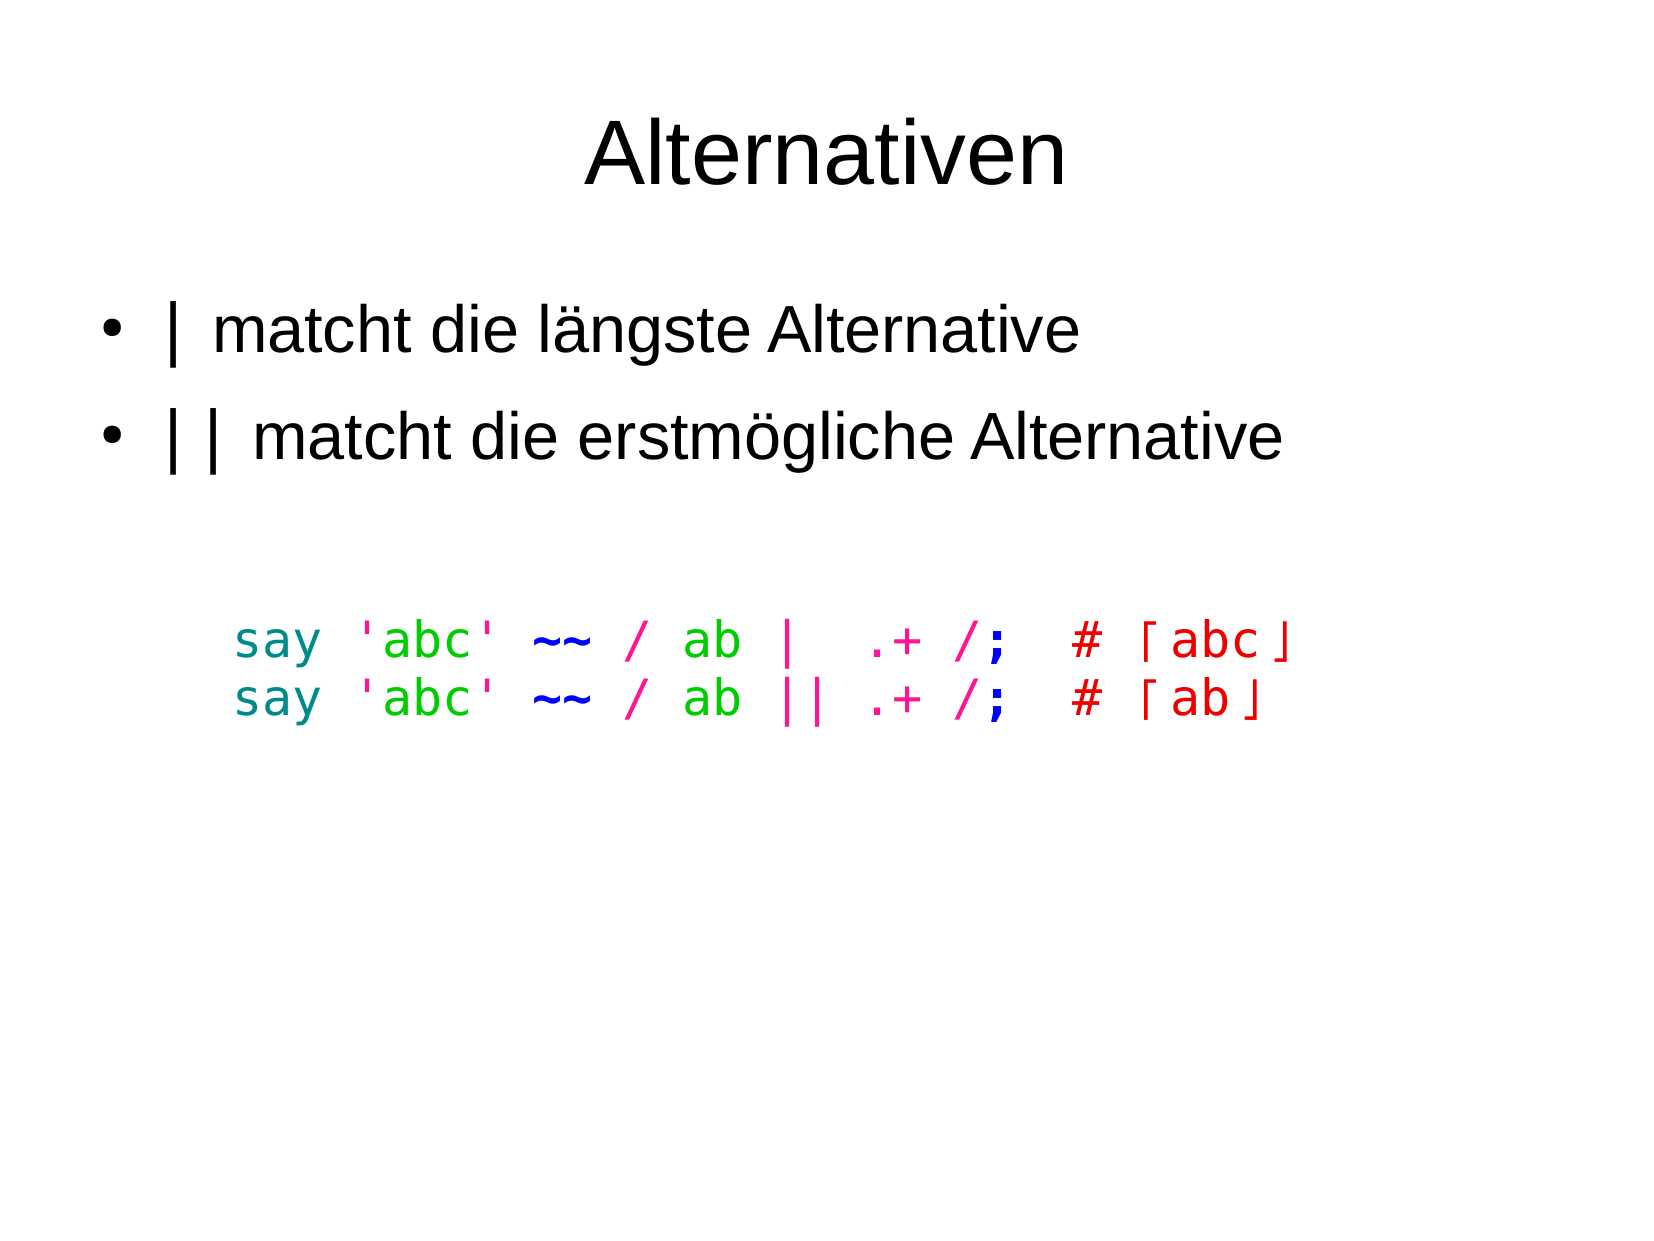

# Alternativen
| matcht die längste Alternative
|| matcht die erstmögliche Alternative
say 'abc' ~~ / ab | .+ /; # ｢abc｣
say 'abc' ~~ / ab || .+ /; # ｢ab｣